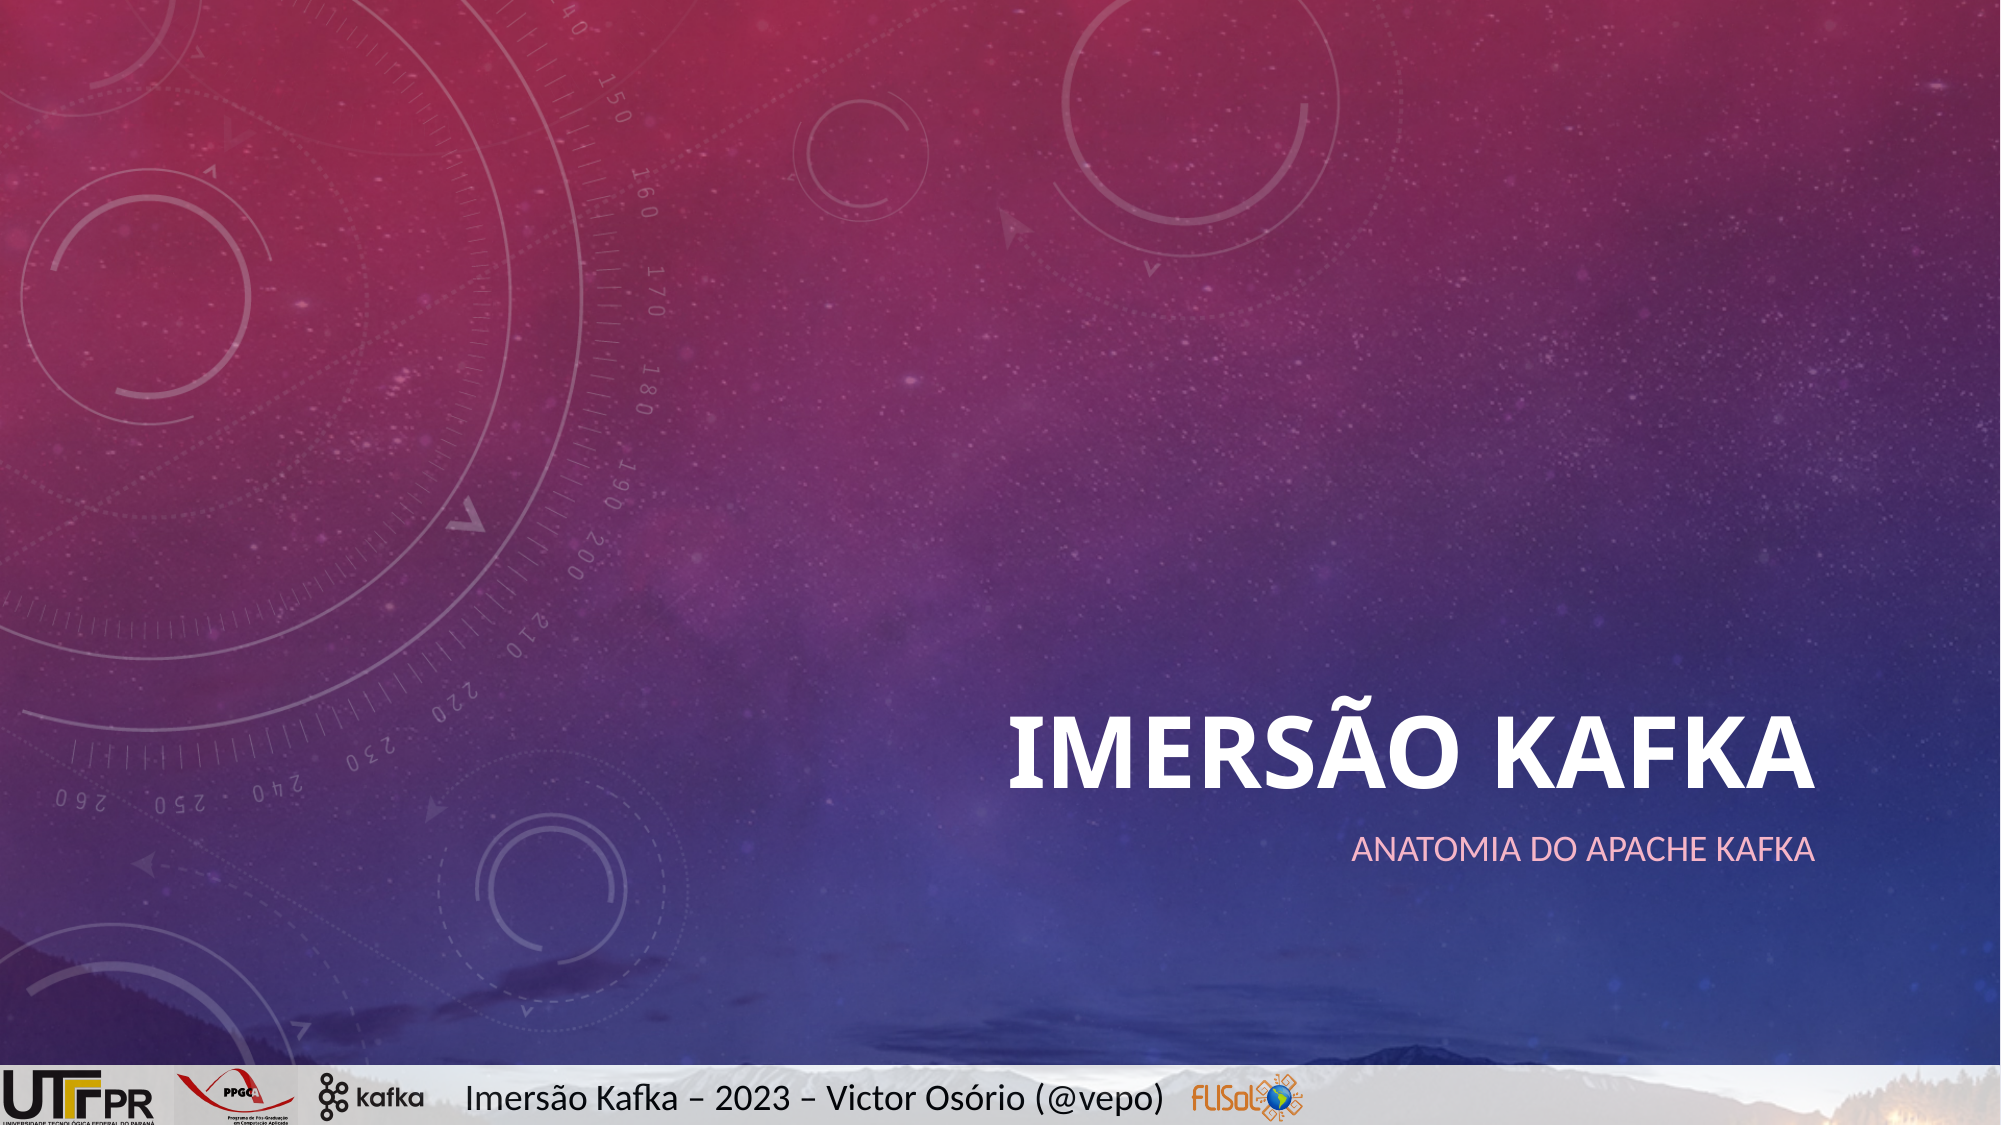

# Imersão Kafka
Anatomia do Apache Kafka